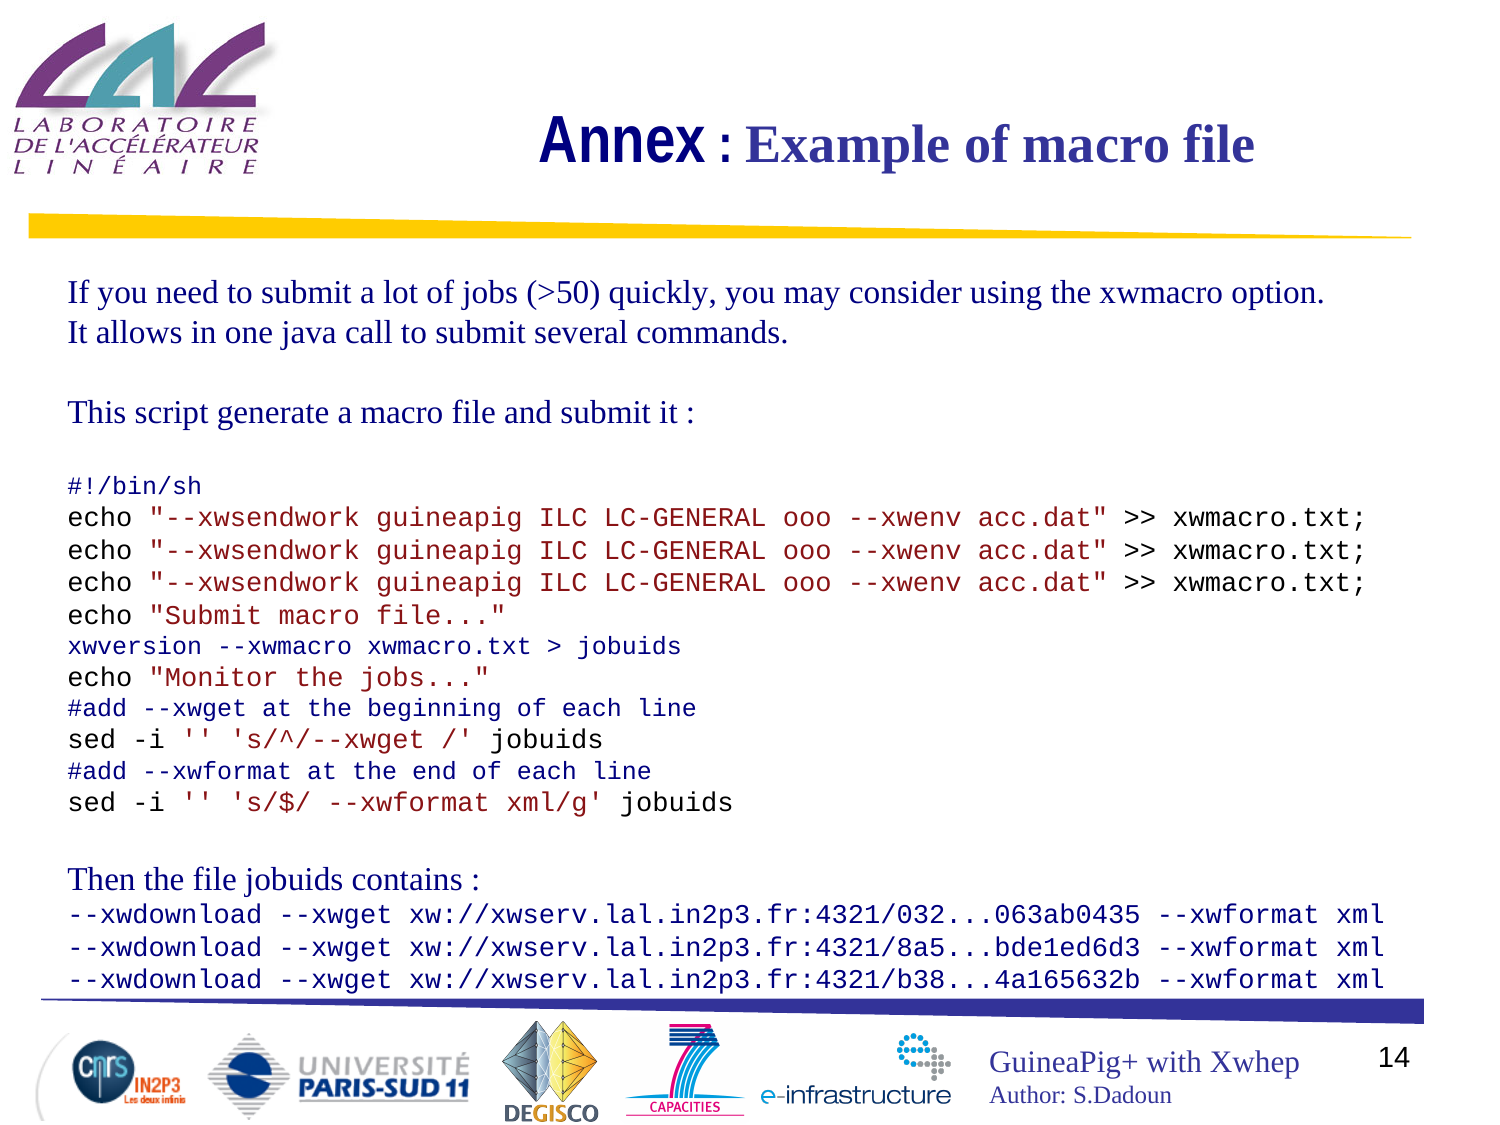

# Annex : Example of macro file
If you need to submit a lot of jobs (>50) quickly, you may consider using the xwmacro option.
It allows in one java call to submit several commands.
This script generate a macro file and submit it :
#!/bin/sh
echo "--xwsendwork guineapig ILC LC-GENERAL ooo --xwenv acc.dat" >> xwmacro.txt;
echo "--xwsendwork guineapig ILC LC-GENERAL ooo --xwenv acc.dat" >> xwmacro.txt;
echo "--xwsendwork guineapig ILC LC-GENERAL ooo --xwenv acc.dat" >> xwmacro.txt;
echo "Submit macro file..."
xwversion --xwmacro xwmacro.txt > jobuids
echo "Monitor the jobs..."
#add --xwget at the beginning of each line
sed -i '' 's/^/--xwget /' jobuids
#add --xwformat at the end of each line
sed -i '' 's/$/ --xwformat xml/g' jobuids
Then the file jobuids contains :
--xwdownload --xwget xw://xwserv.lal.in2p3.fr:4321/032...063ab0435 --xwformat xml
--xwdownload --xwget xw://xwserv.lal.in2p3.fr:4321/8a5...bde1ed6d3 --xwformat xml
--xwdownload --xwget xw://xwserv.lal.in2p3.fr:4321/b38...4a165632b --xwformat xml